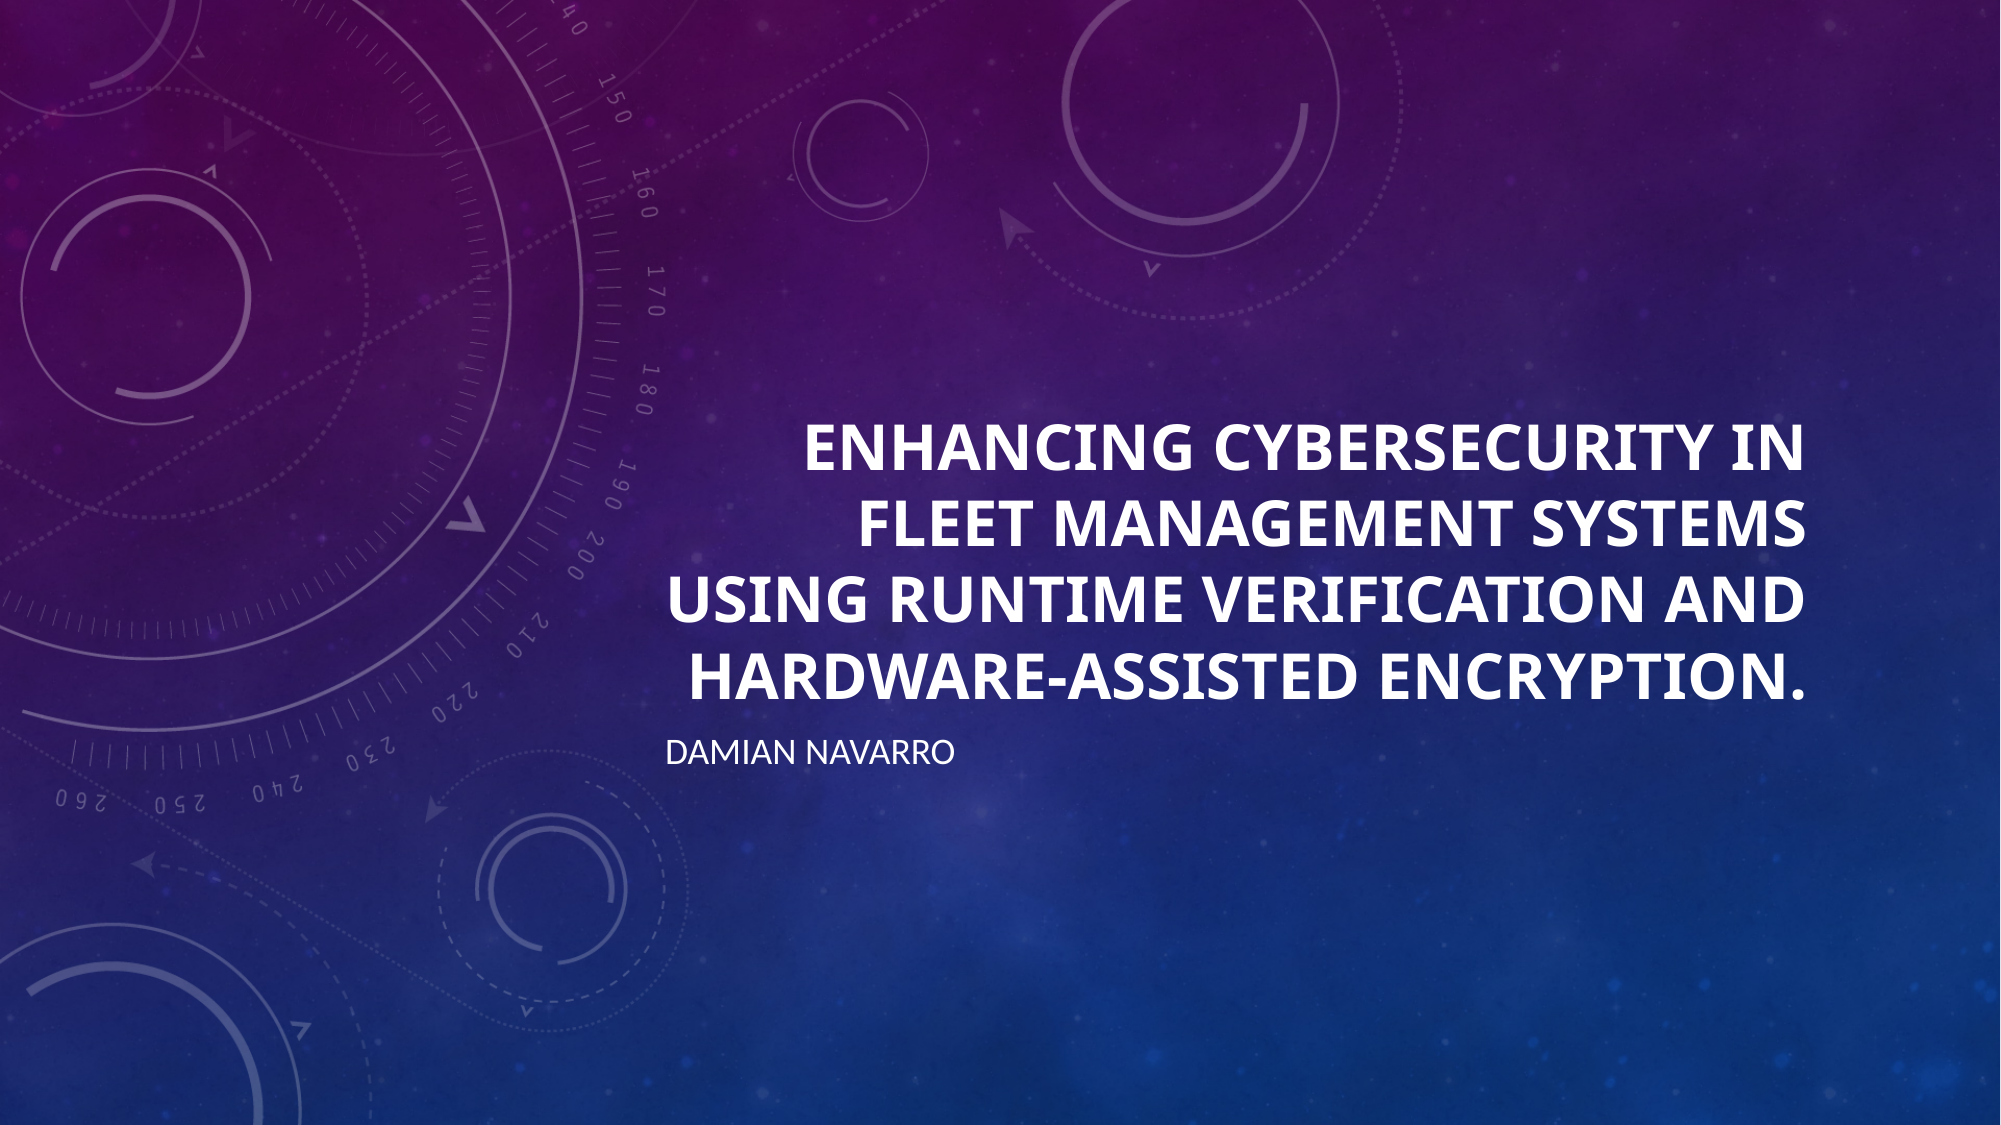

# Enhancing Cybersecurity in Fleet Management Systems using Runtime Verification and Hardware-Assisted Encryption.
Damian Navarro